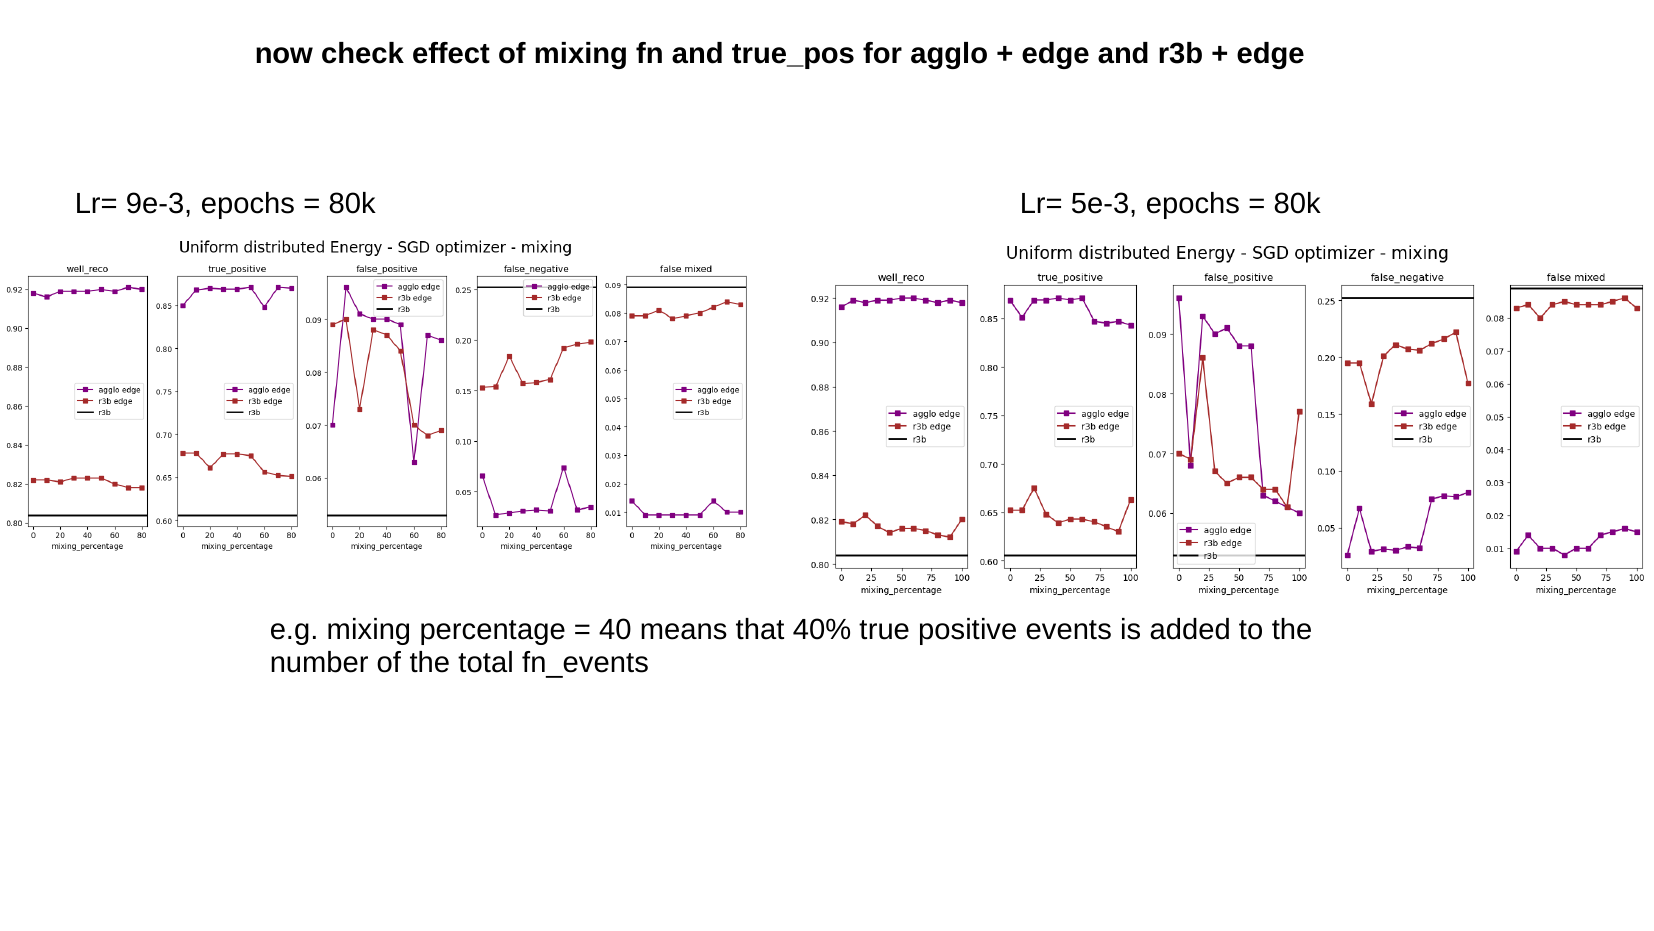

now check effect of mixing fn and true_pos for agglo + edge and r3b + edge
Lr= 9e-3, epochs = 80k
Lr= 5e-3, epochs = 80k
e.g. mixing percentage = 40 means that 40% true positive events is added to the number of the total fn_events